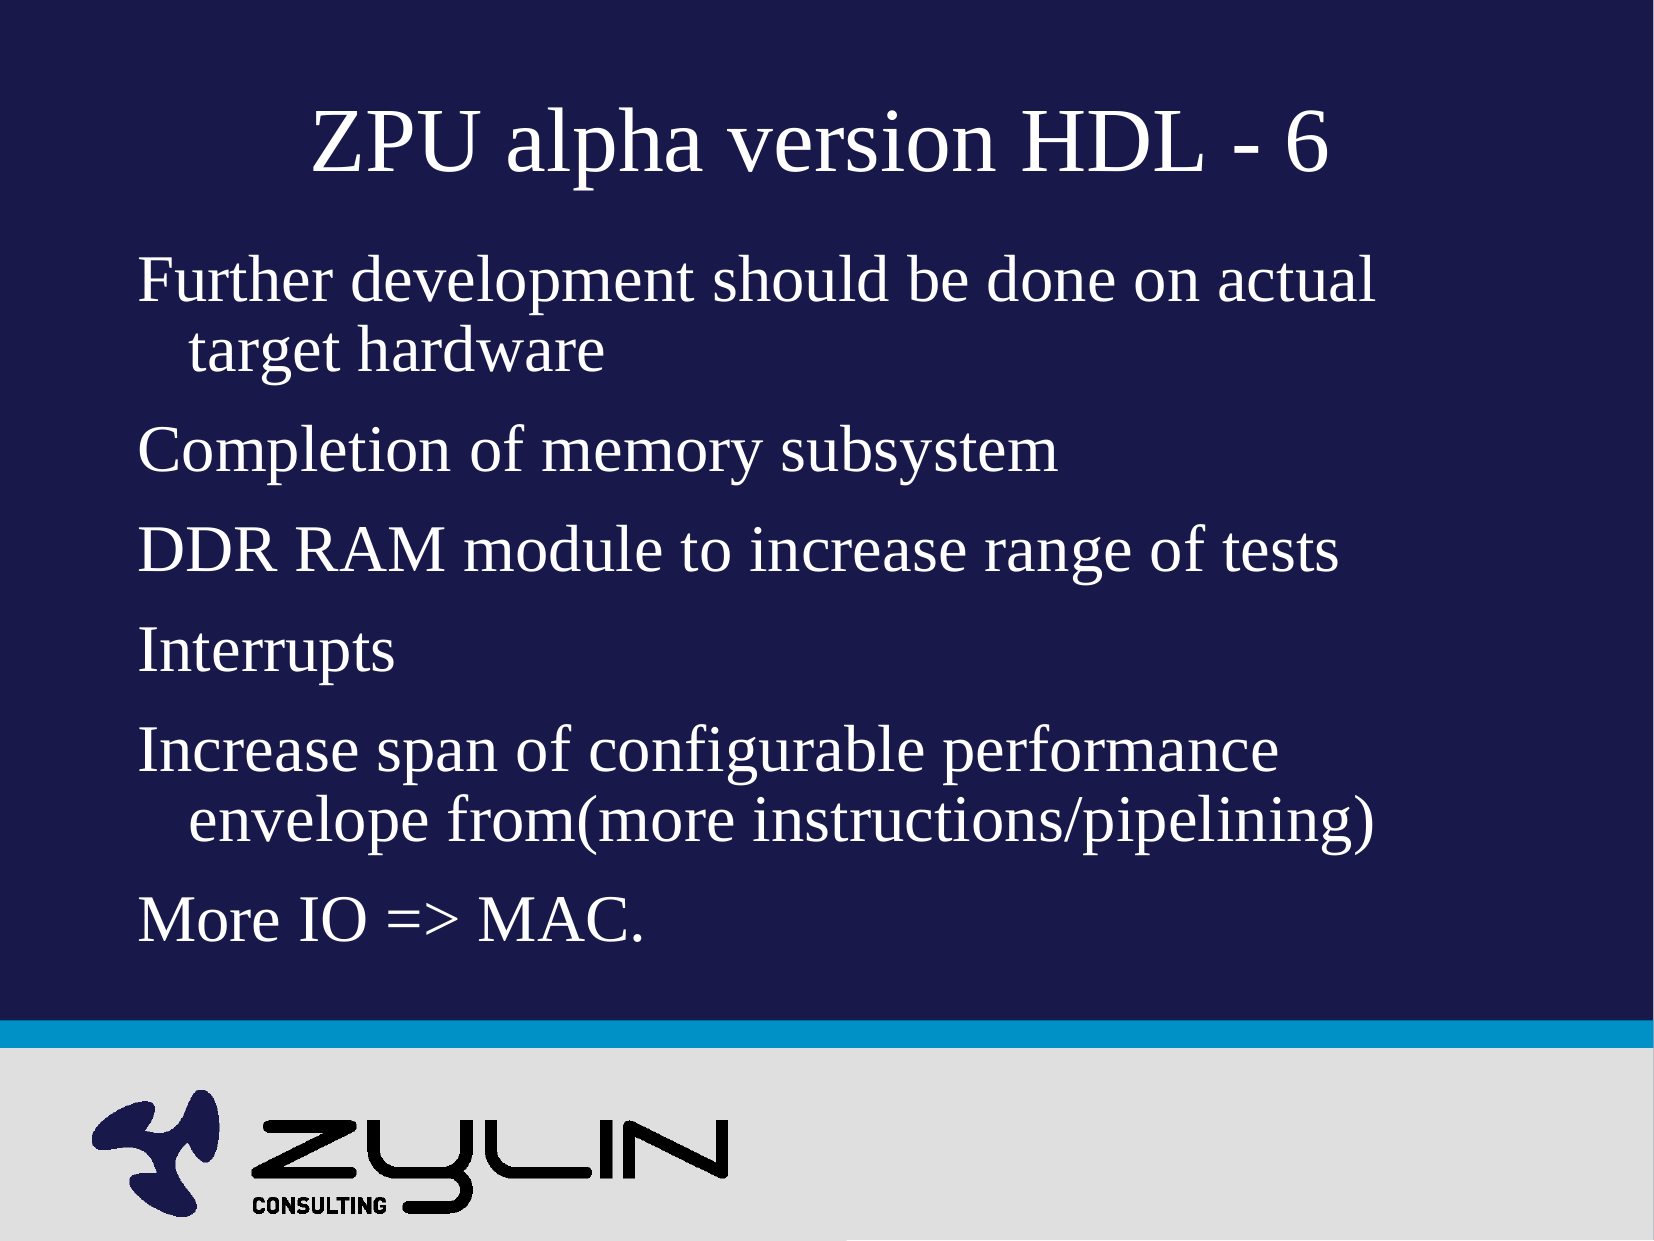

# ZPU alpha version HDL - 6
Further development should be done on actual target hardware
Completion of memory subsystem
DDR RAM module to increase range of tests
Interrupts
Increase span of configurable performance envelope from(more instructions/pipelining)
More IO => MAC.